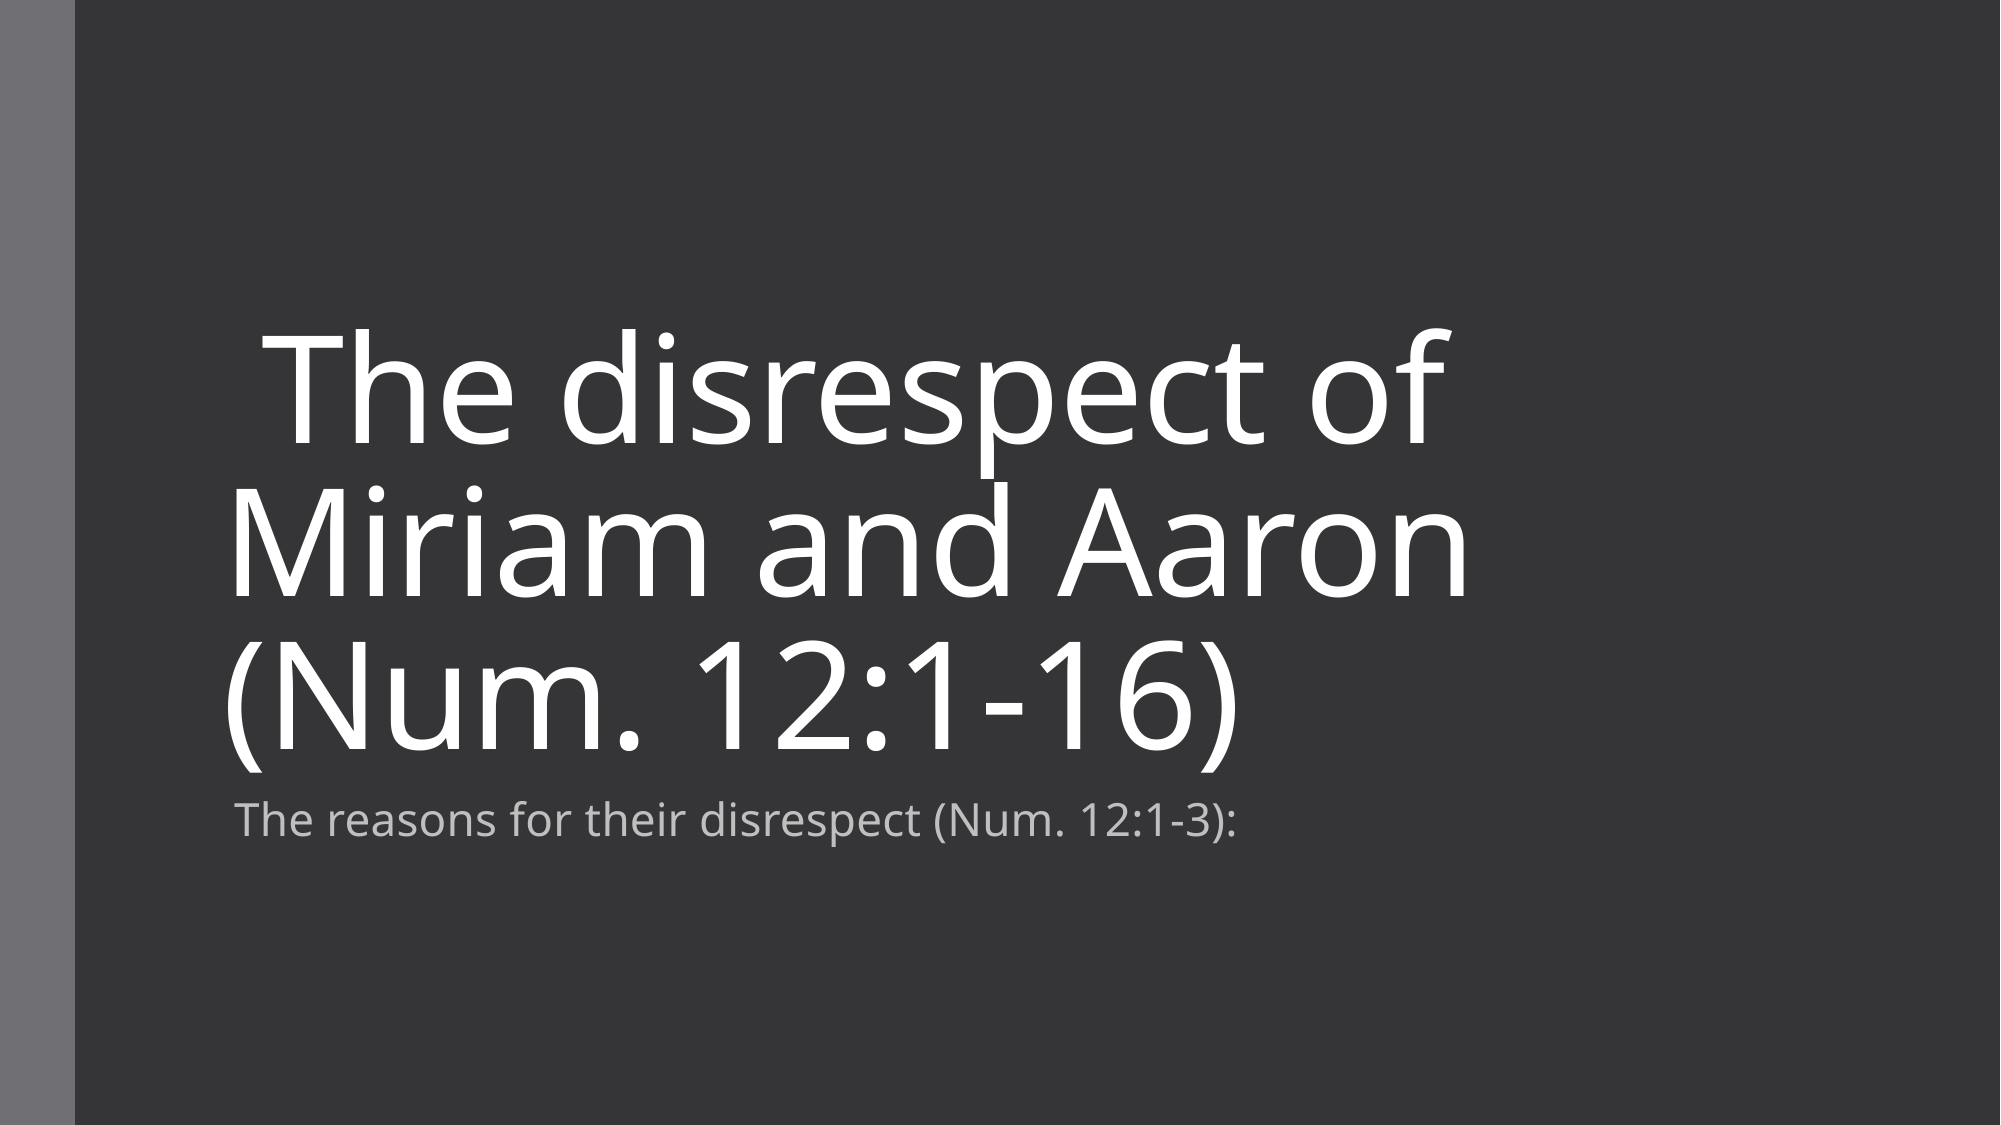

# The disrespect of Miriam and Aaron (Num. 12:1-16)
 The reasons for their disrespect (Num. 12:1-3):